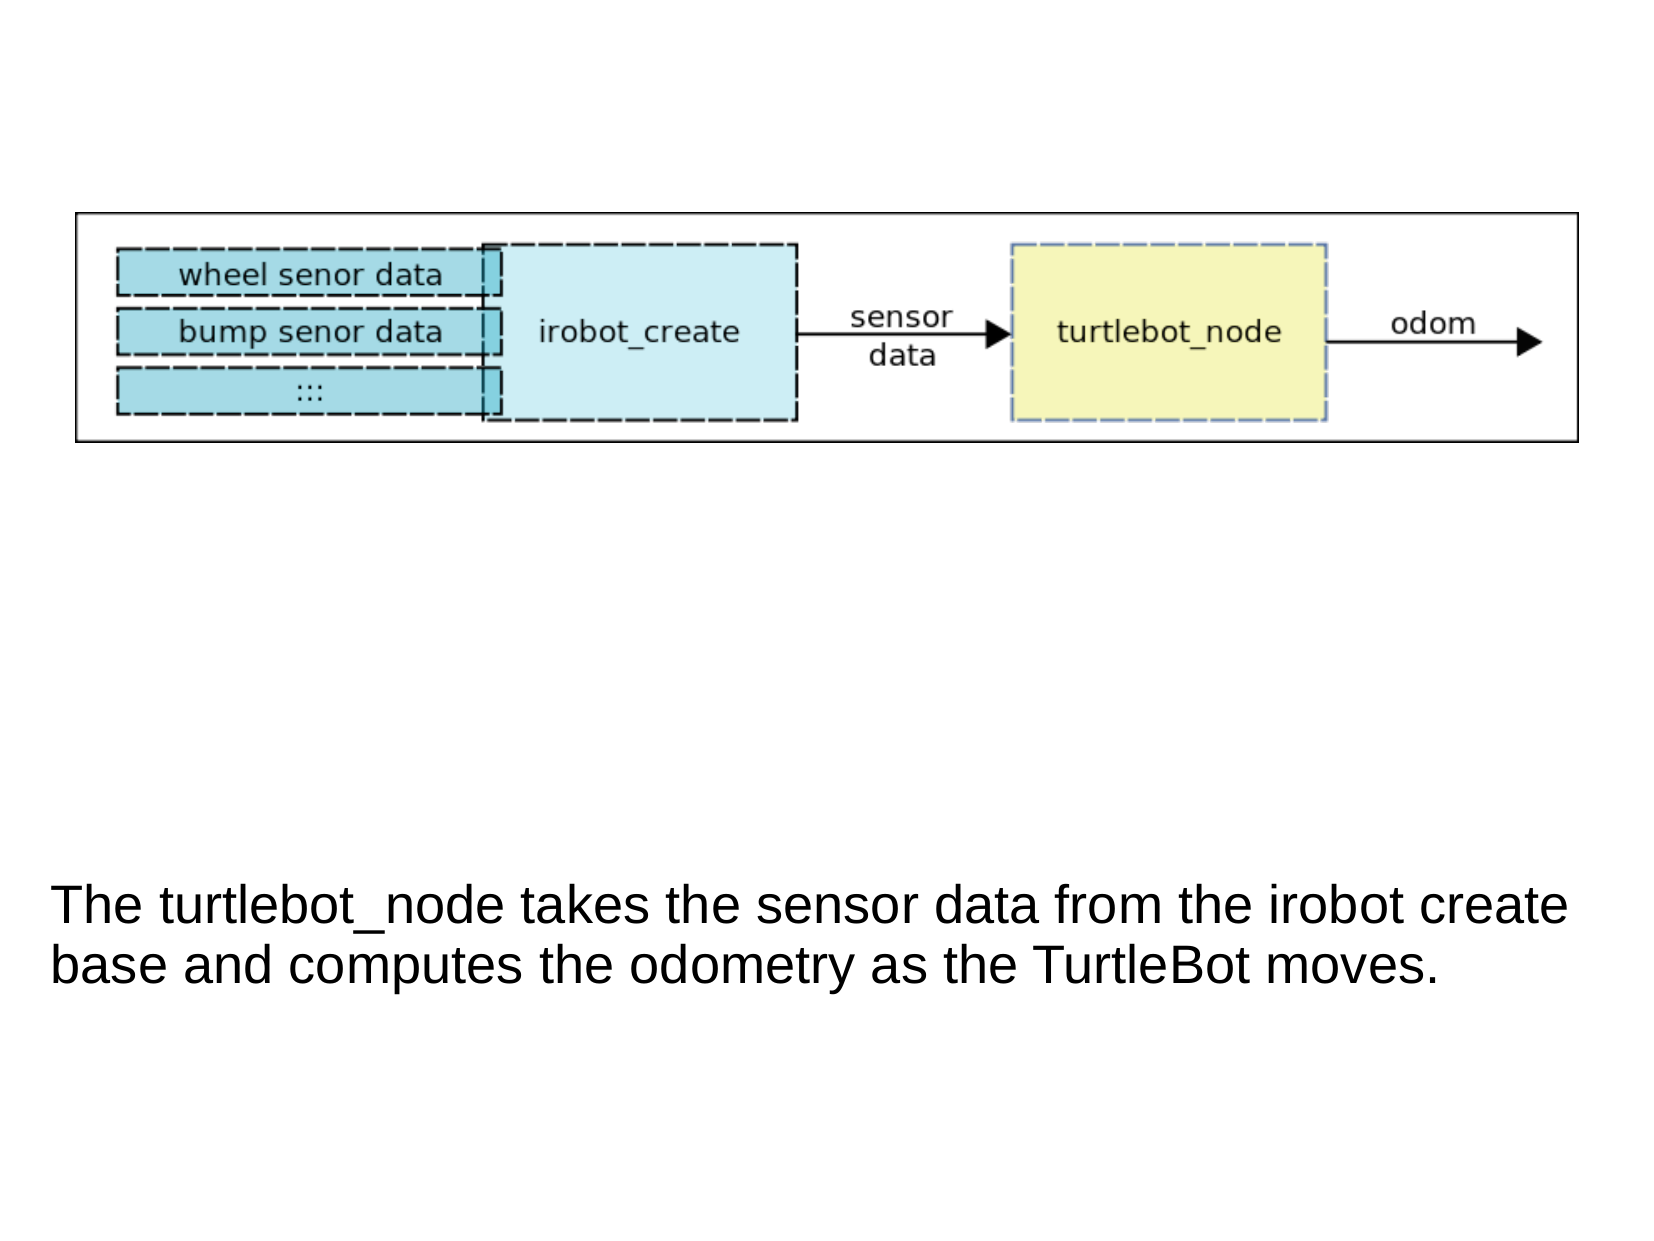

The turtlebot_node takes the sensor data from the irobot create
base and computes the odometry as the TurtleBot moves.